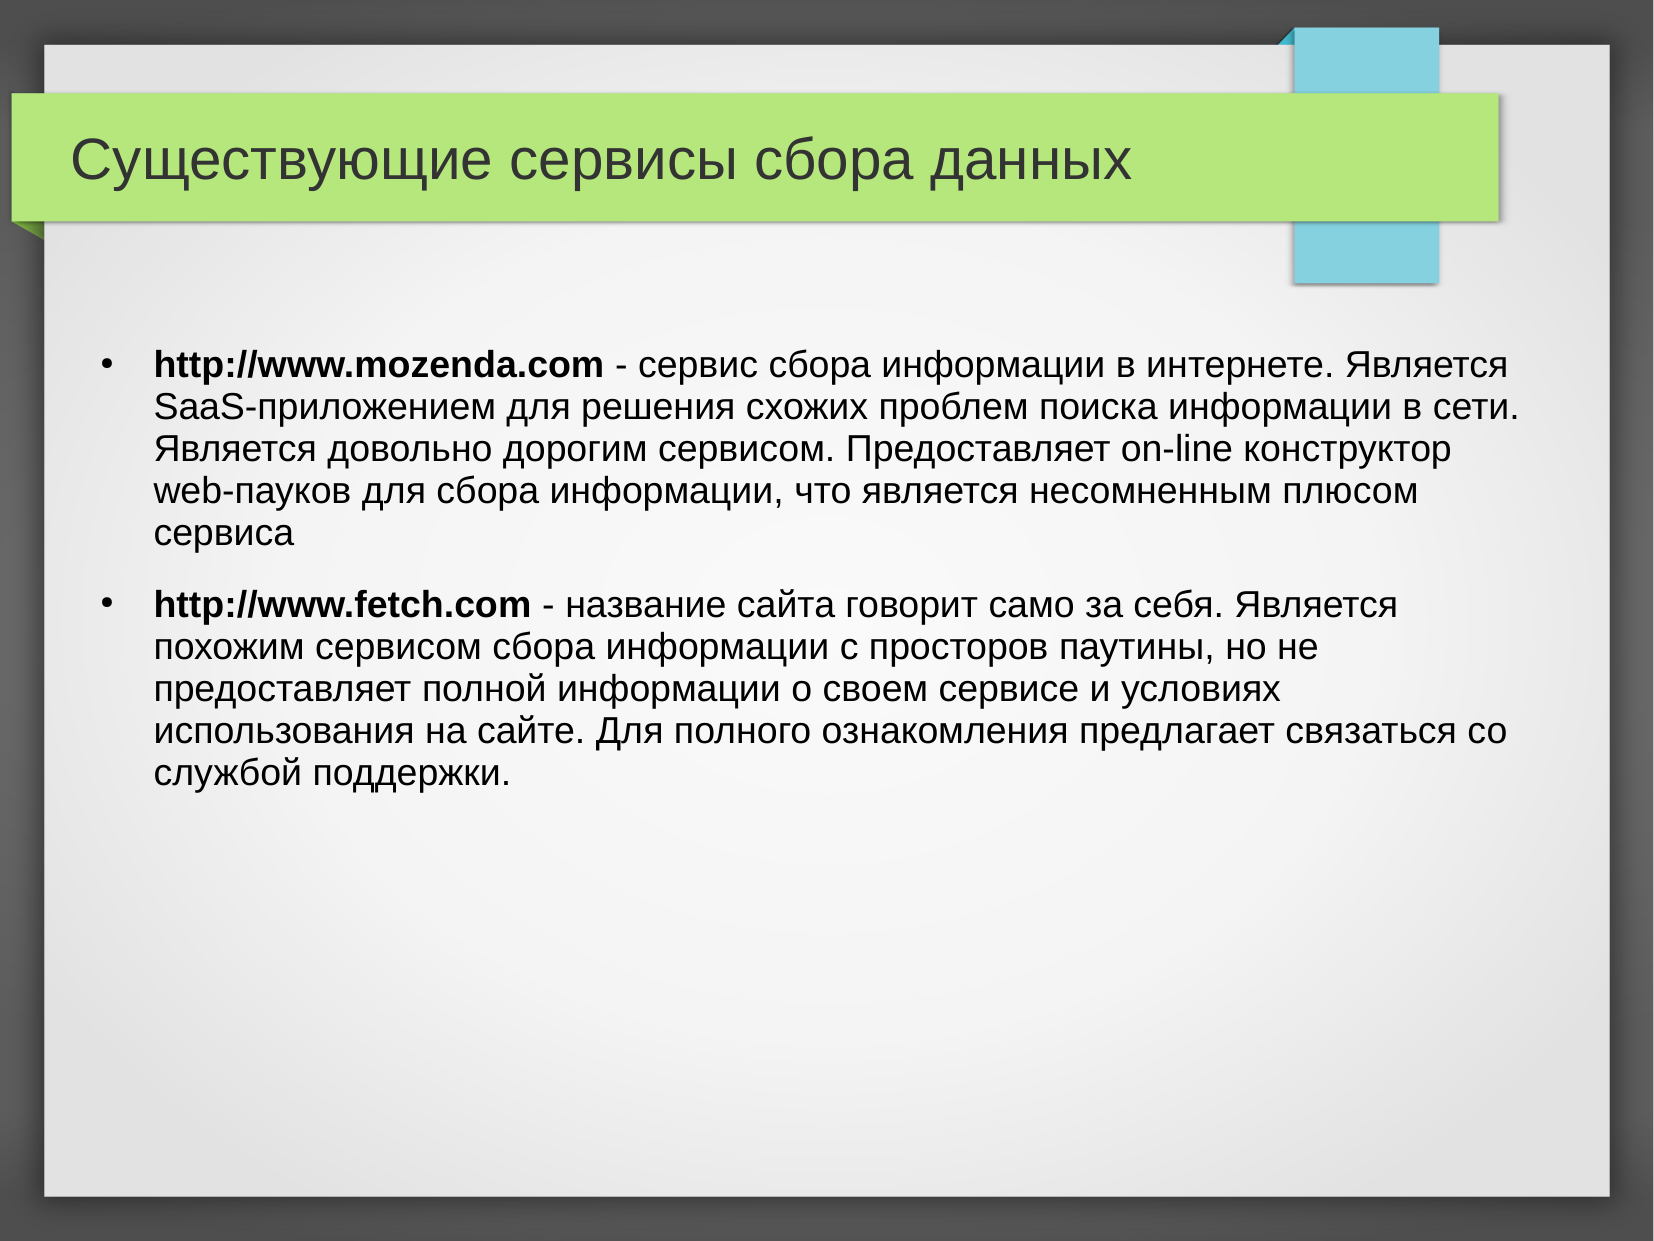

# Существующие сервисы сбора данных
http://www.mozenda.com - сервис сбора информации в интернете. Является SaaS-приложением для решения схожих проблем поиска информации в сети. Является довольно дорогим сервисом. Предоставляет on-line конструктор web-пауков для сбора информации, что является несомненным плюсом сервиса
http://www.fetch.com - название сайта говорит само за себя. Является похожим сервисом сбора информации с просторов паутины, но не предоставляет полной информации о своем сервисе и условиях использования на сайте. Для полного ознакомления предлагает связаться со службой поддержки.